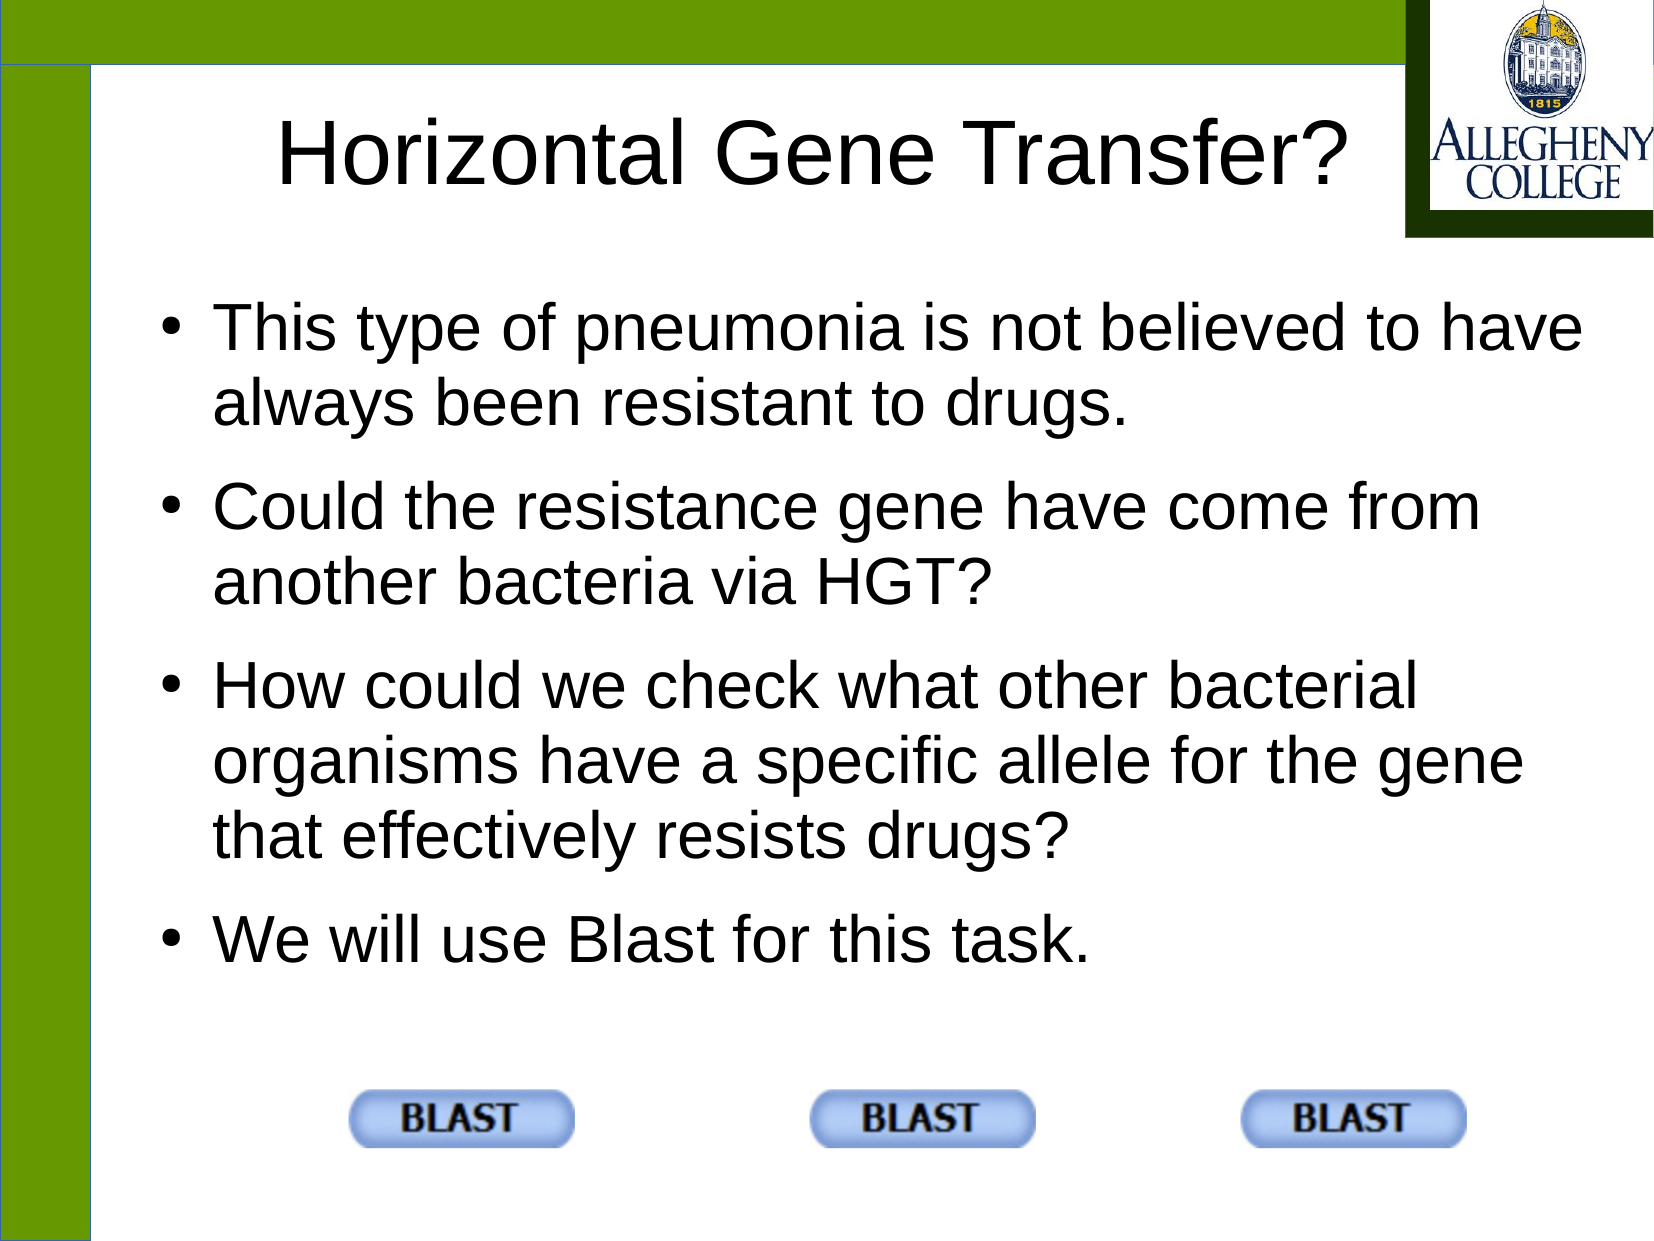

# Horizontal Gene Transfer?
This type of pneumonia is not believed to have always been resistant to drugs.
Could the resistance gene have come from another bacteria via HGT?
How could we check what other bacterial organisms have a specific allele for the gene that effectively resists drugs?
We will use Blast for this task.